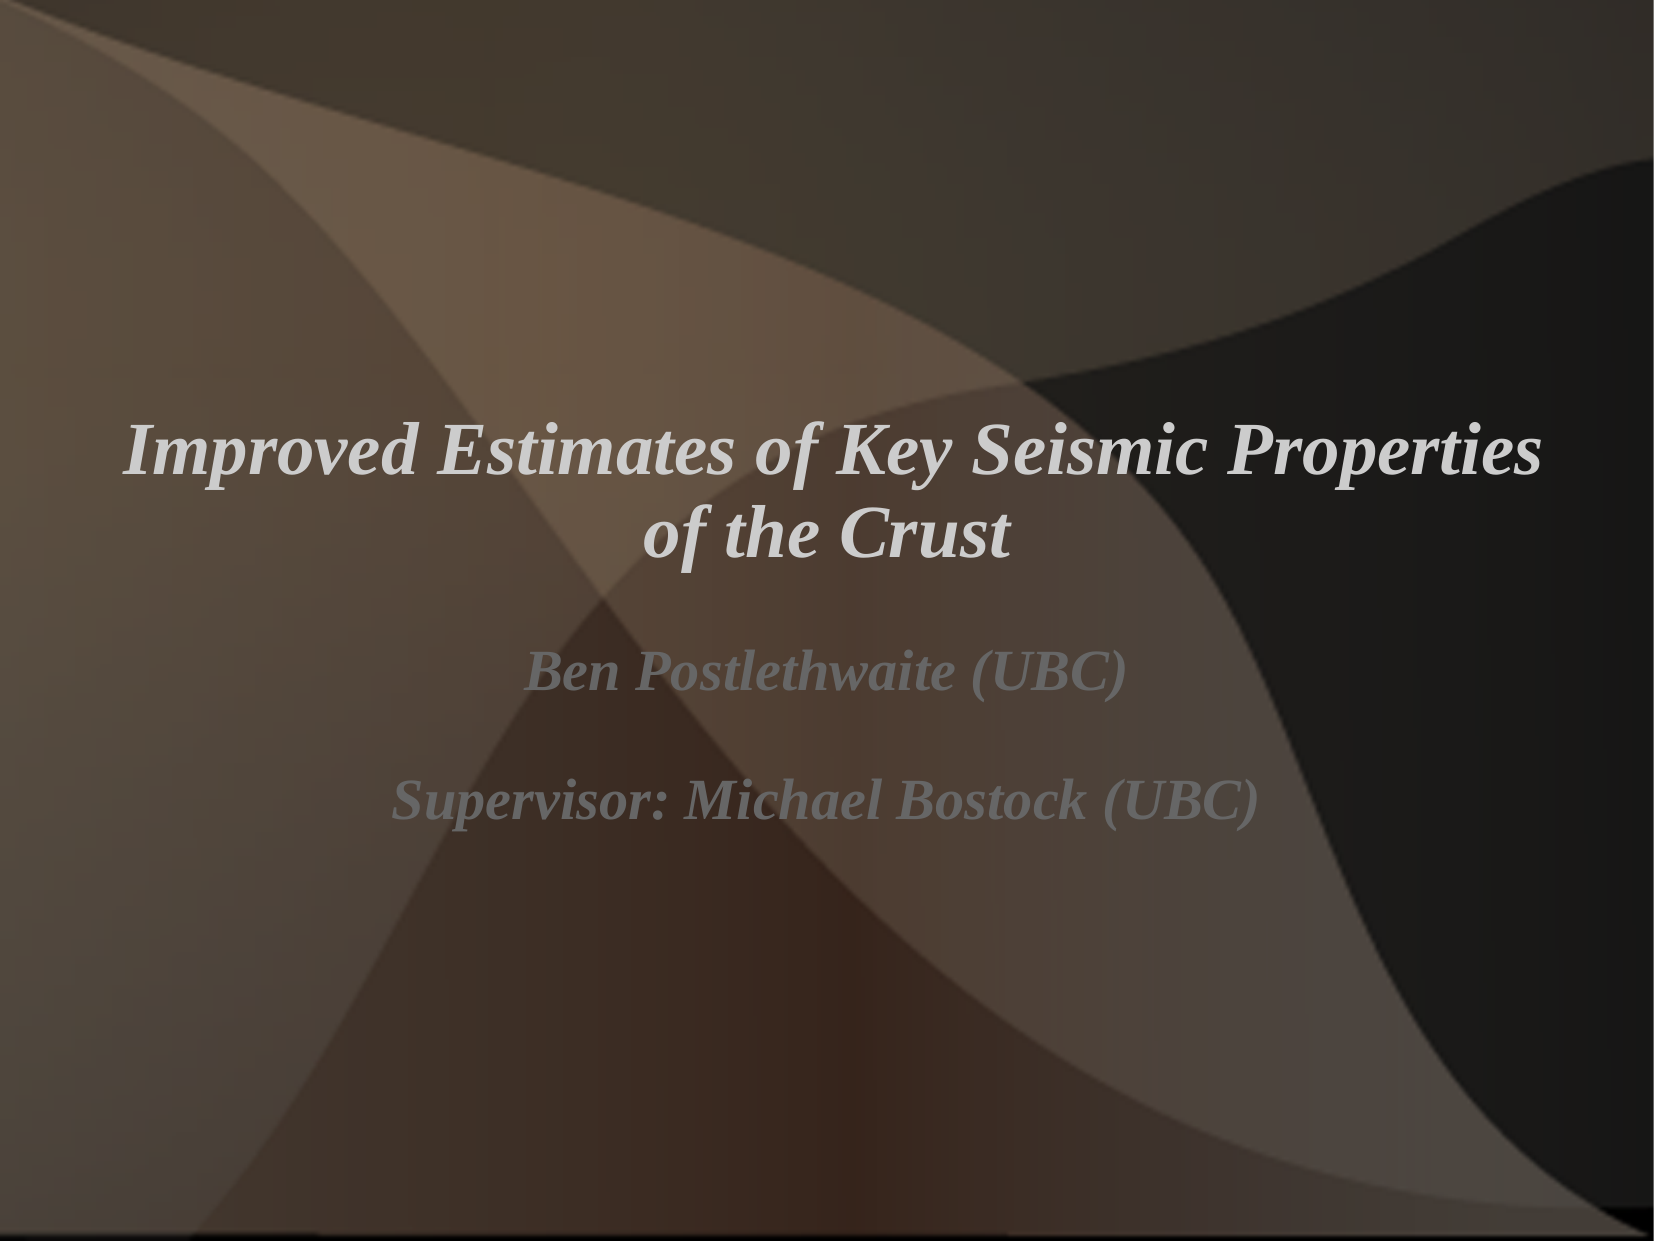

# Improved Estimates of Key Seismic Properties of the Crust Ben Postlethwaite (UBC) Supervisor: Michael Bostock (UBC)